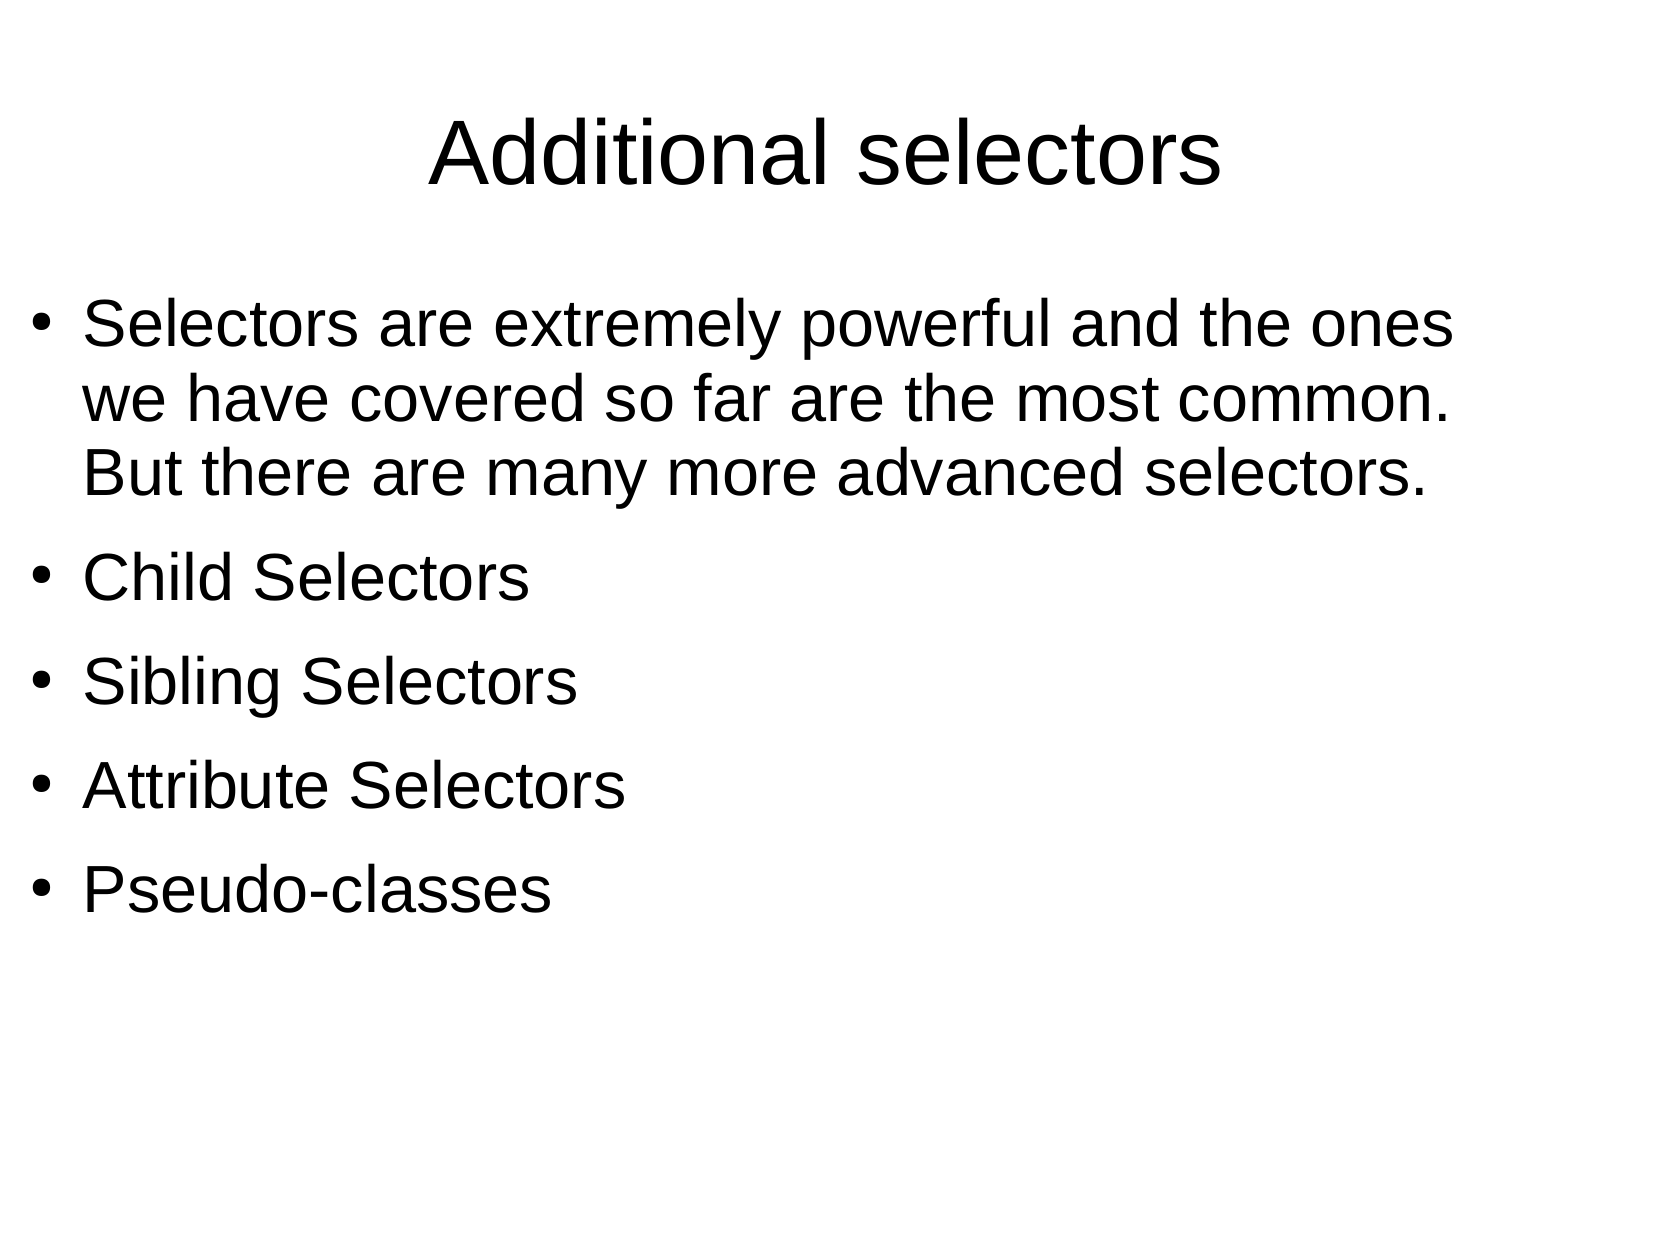

# Additional selectors
Selectors are extremely powerful and the ones we have covered so far are the most common. But there are many more advanced selectors.
Child Selectors
Sibling Selectors
Attribute Selectors
Pseudo-classes